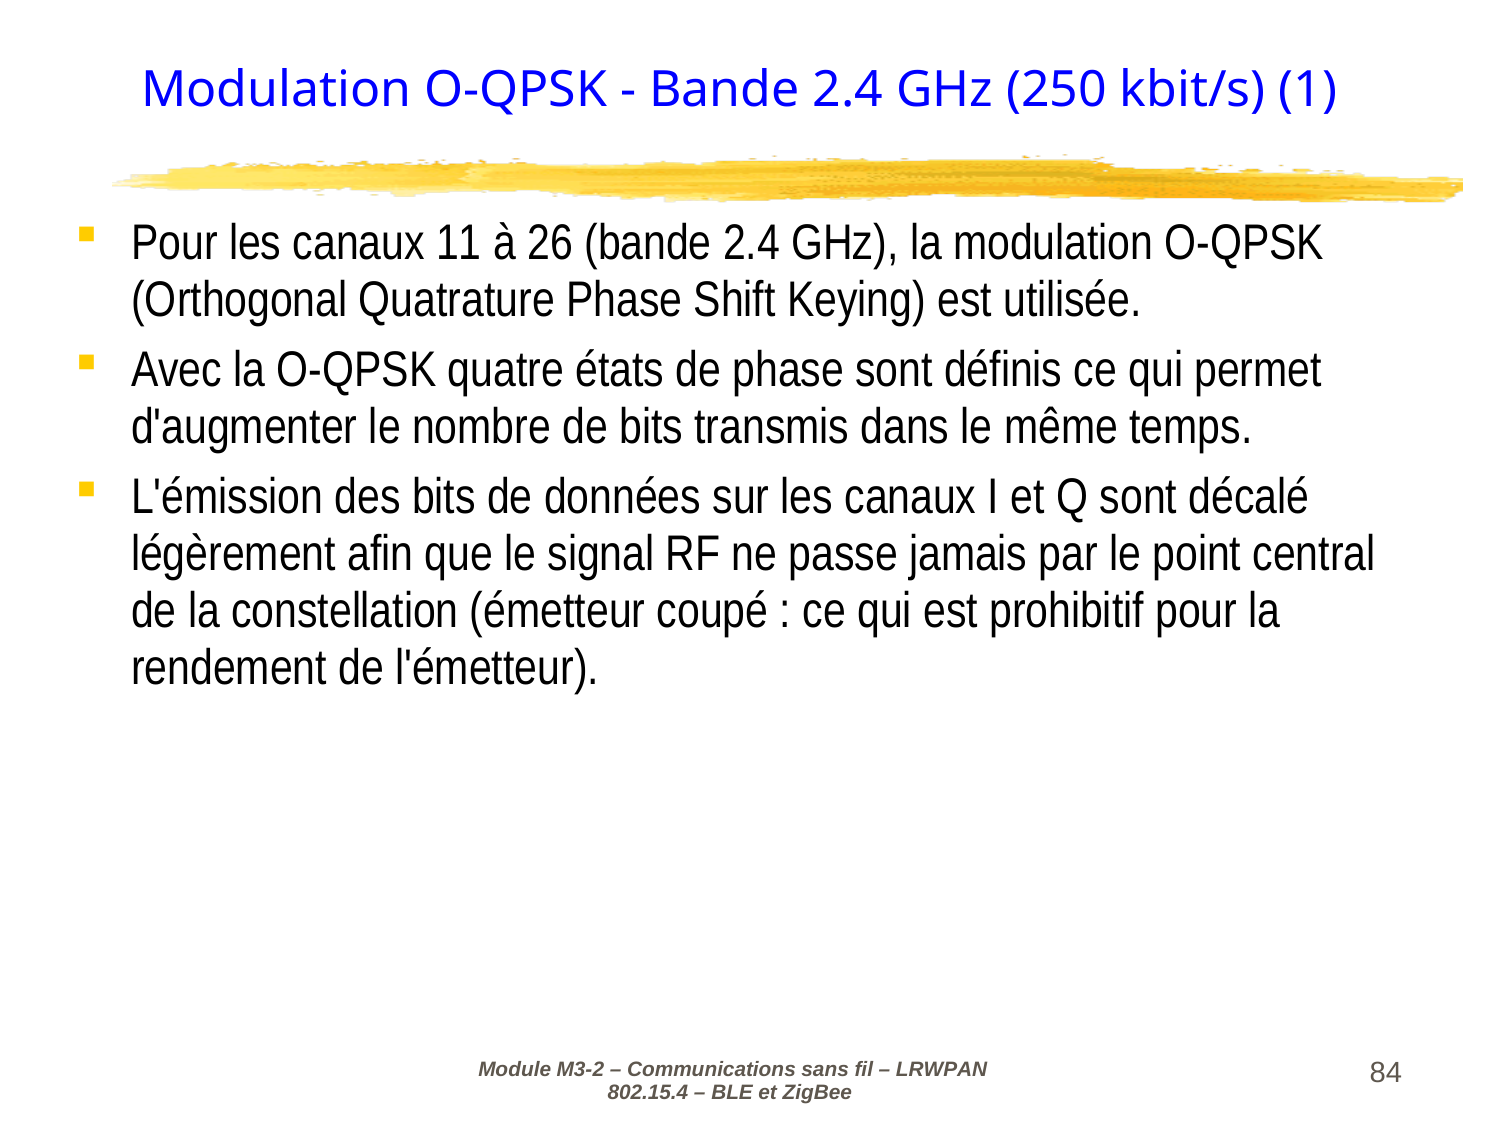

# Modulation O-QPSK - Bande 2.4 GHz (250 kbit/s) (1)
Pour les canaux 11 à 26 (bande 2.4 GHz), la modulation O-QPSK (Orthogonal Quatrature Phase Shift Keying) est utilisée.
Avec la O-QPSK quatre états de phase sont définis ce qui permet d'augmenter le nombre de bits transmis dans le même temps.
L'émission des bits de données sur les canaux I et Q sont décalé légèrement afin que le signal RF ne passe jamais par le point central de la constellation (émetteur coupé : ce qui est prohibitif pour la rendement de l'émetteur).
84